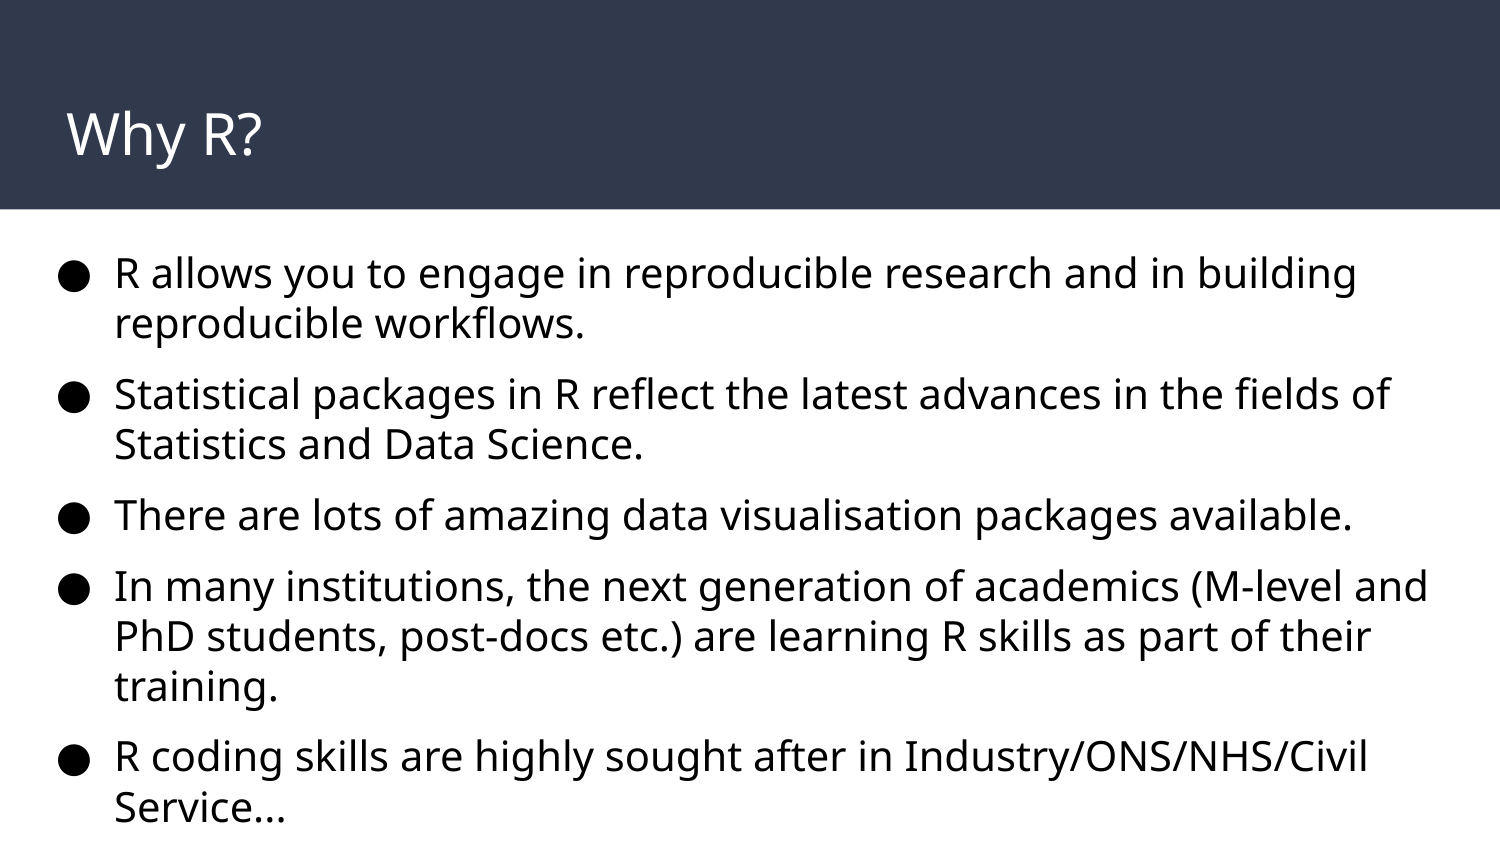

# Why R?
R allows you to engage in reproducible research and in building reproducible workflows.
Statistical packages in R reflect the latest advances in the fields of Statistics and Data Science.
There are lots of amazing data visualisation packages available.
In many institutions, the next generation of academics (M-level and PhD students, post-docs etc.) are learning R skills as part of their training.
R coding skills are highly sought after in Industry/ONS/NHS/Civil Service...